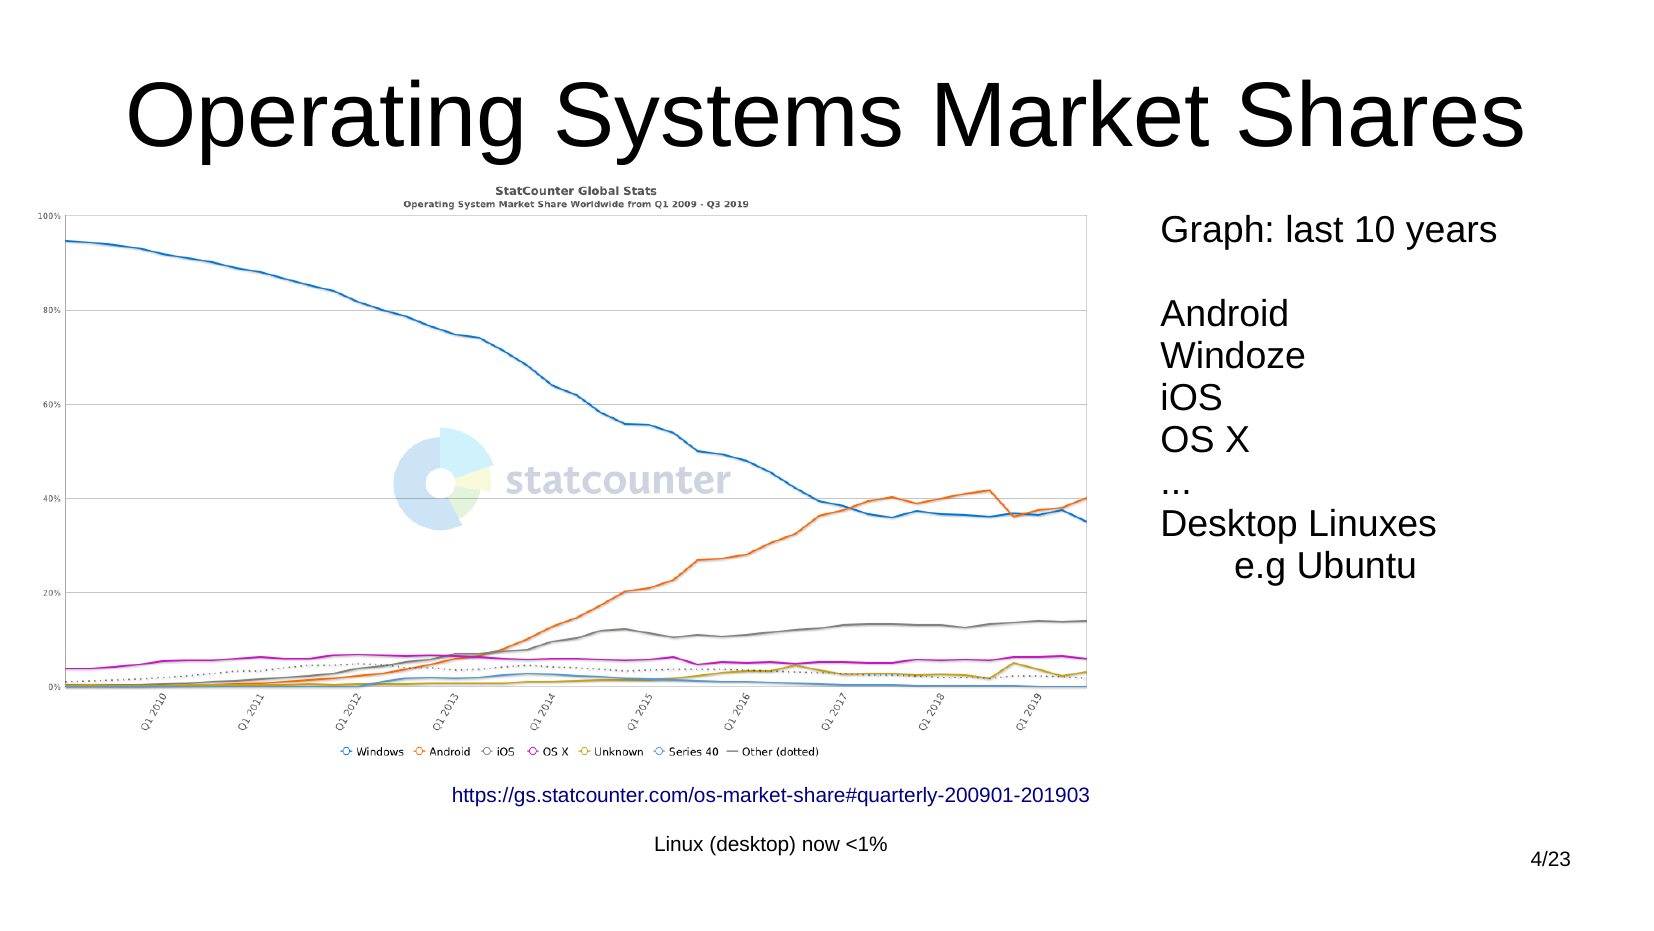

# Operating Systems Market Shares
Graph: last 10 years
Android
Windoze
iOS
OS X
...
Desktop Linuxes
	e.g Ubuntu
https://gs.statcounter.com/os-market-share#quarterly-200901-201903
Linux (desktop) now <1%
4